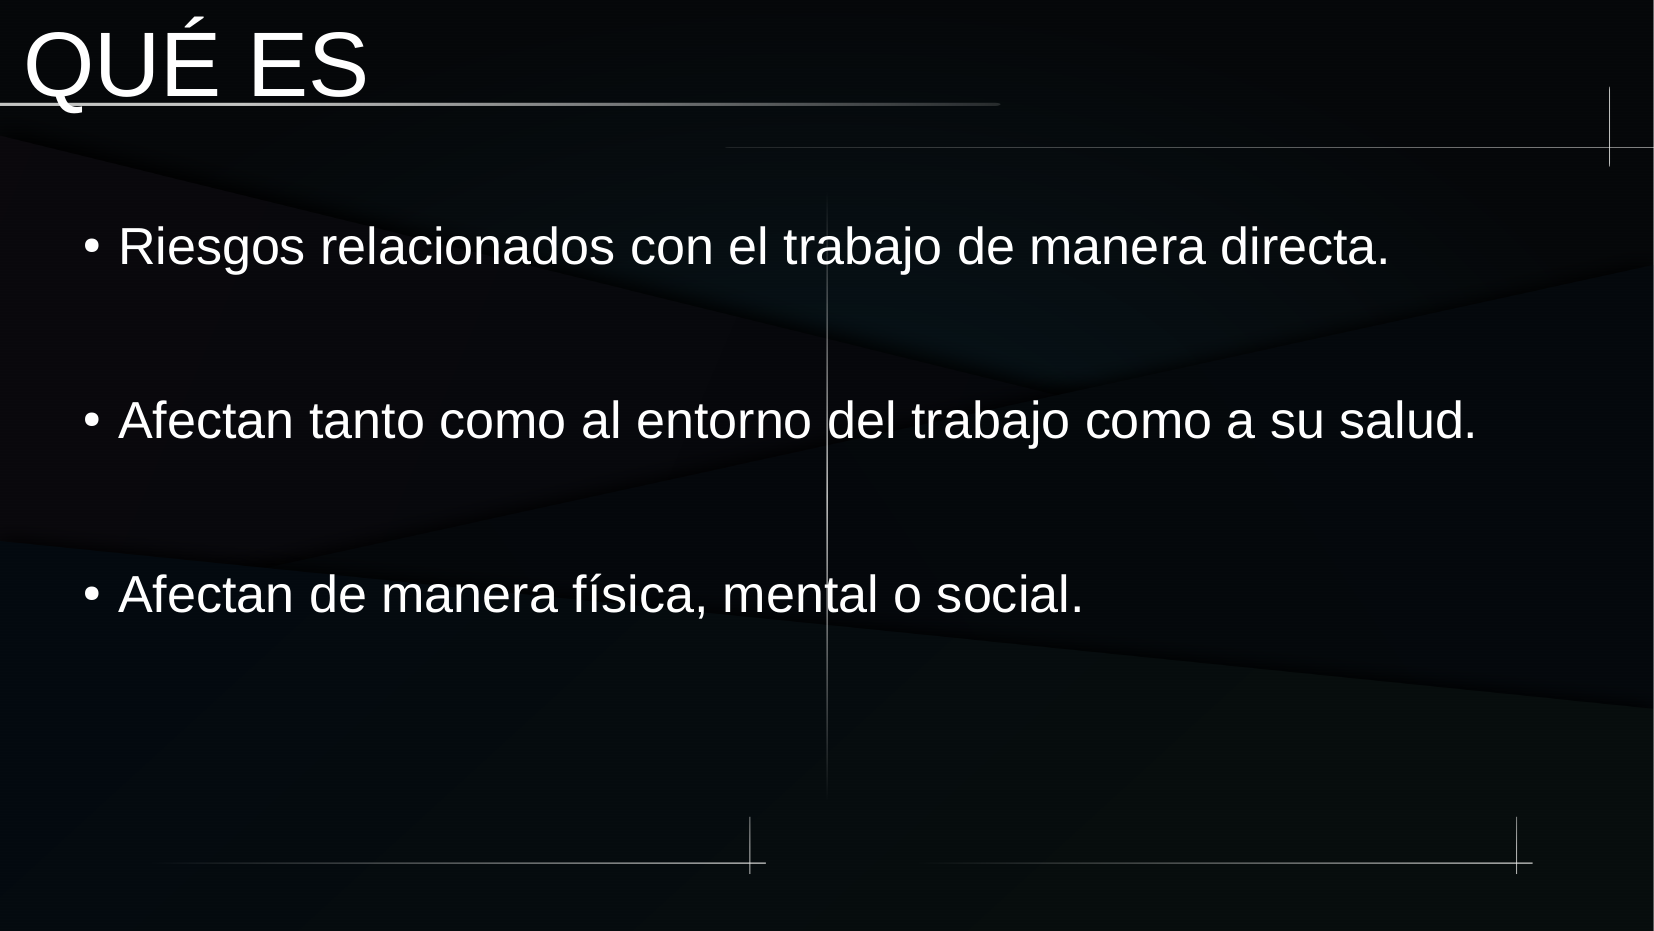

# QUÉ ES
Riesgos relacionados con el trabajo de manera directa.
Afectan tanto como al entorno del trabajo como a su salud.
Afectan de manera física, mental o social.